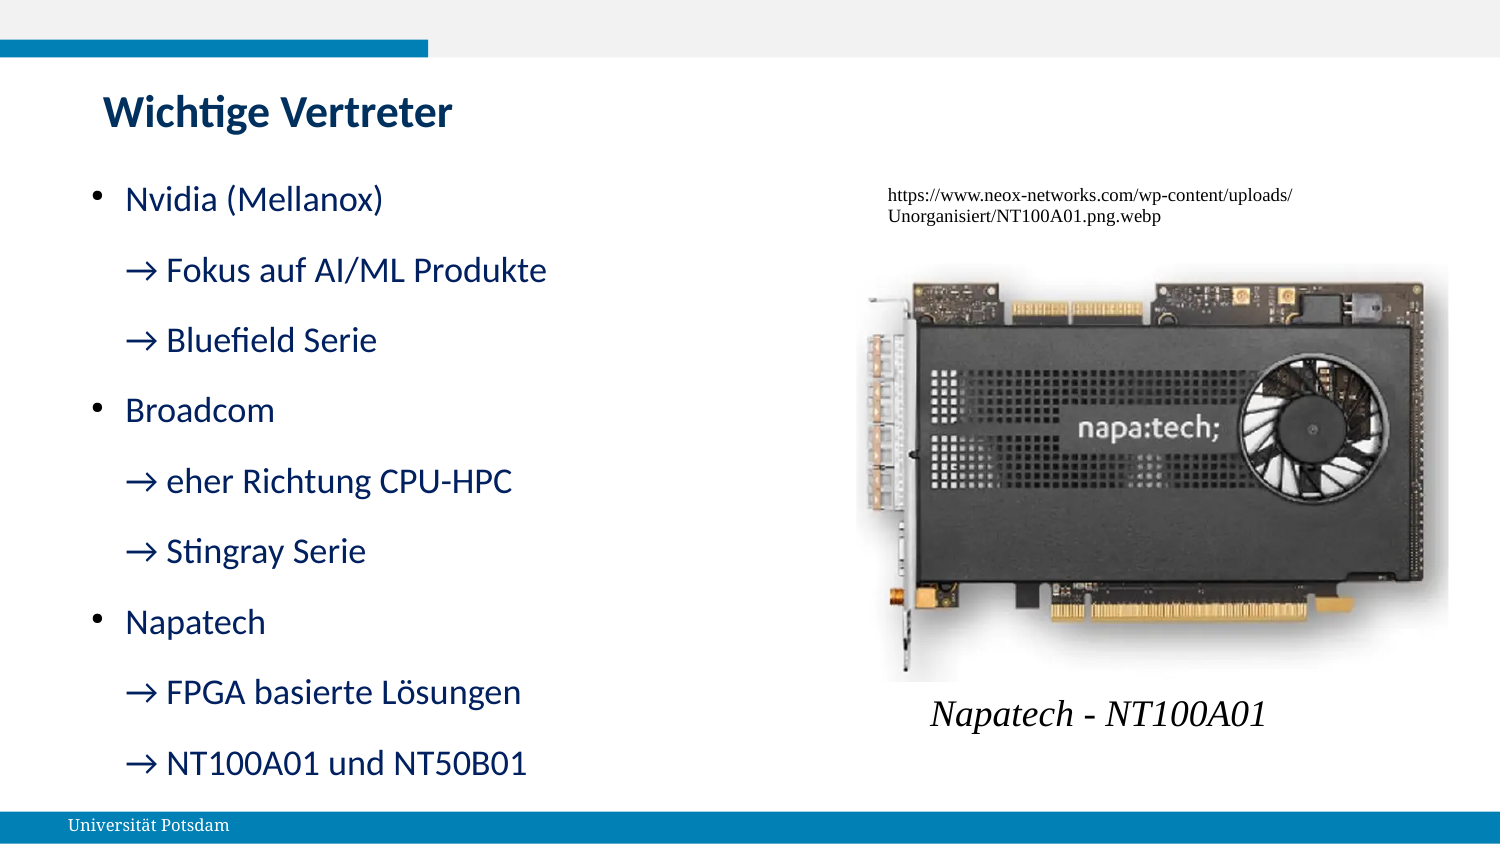

# Wichtige Vertreter
Nvidia (Mellanox)
→ Fokus auf AI/ML Produkte
→ Bluefield Serie
Broadcom
→ eher Richtung CPU-HPC
→ Stingray Serie
Napatech
→ FPGA basierte Lösungen
→ NT100A01 und NT50B01
https://www.neox-networks.com/wp-content/uploads/Unorganisiert/NT100A01.png.webp
Napatech - NT100A01